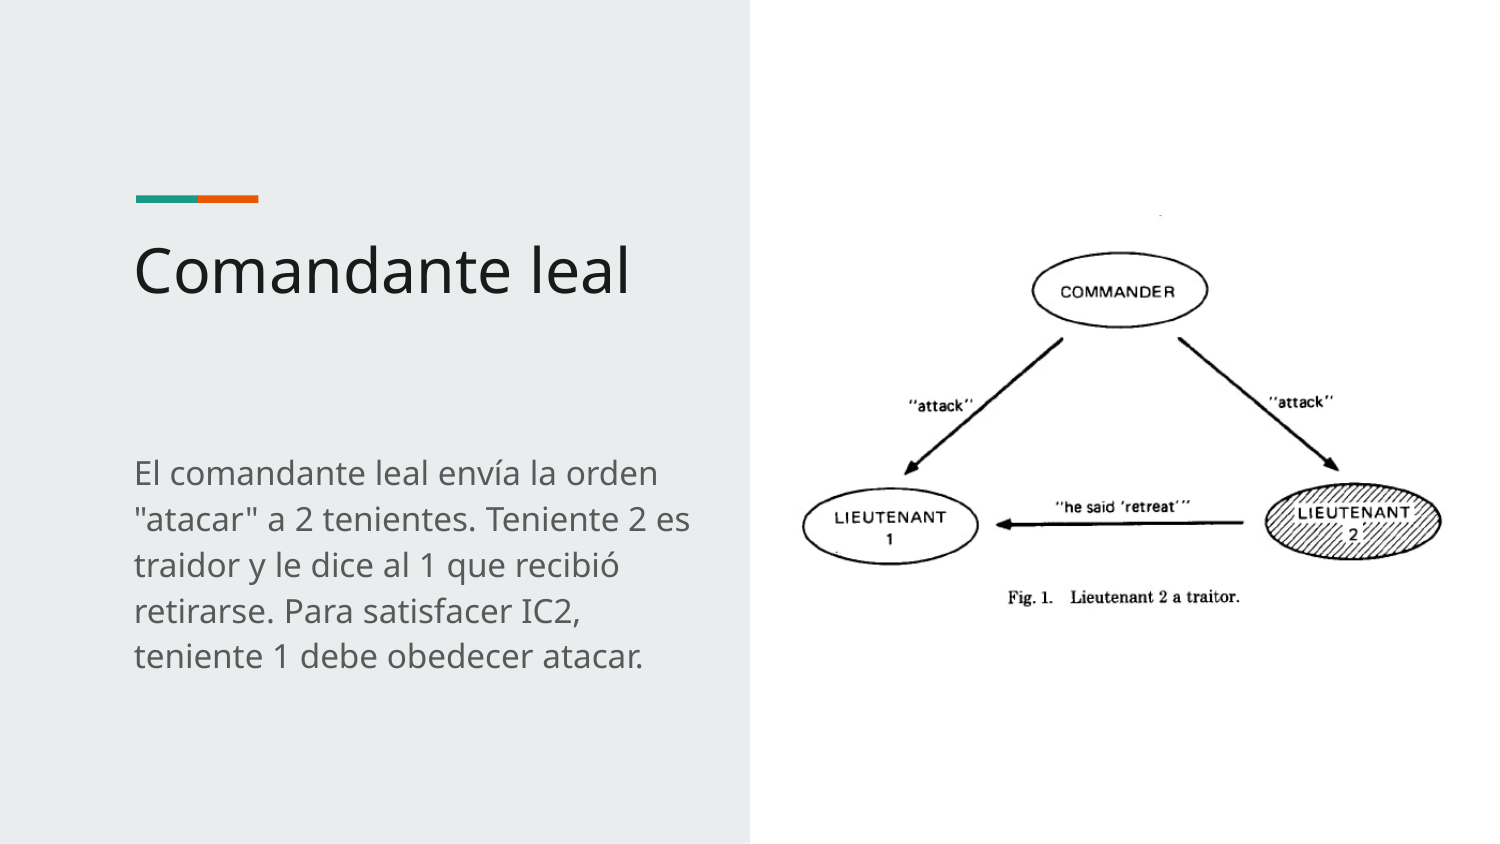

# Comandante leal
El comandante leal envía la orden "atacar" a 2 tenientes. Teniente 2 es traidor y le dice al 1 que recibió retirarse. Para satisfacer IC2, teniente 1 debe obedecer atacar.